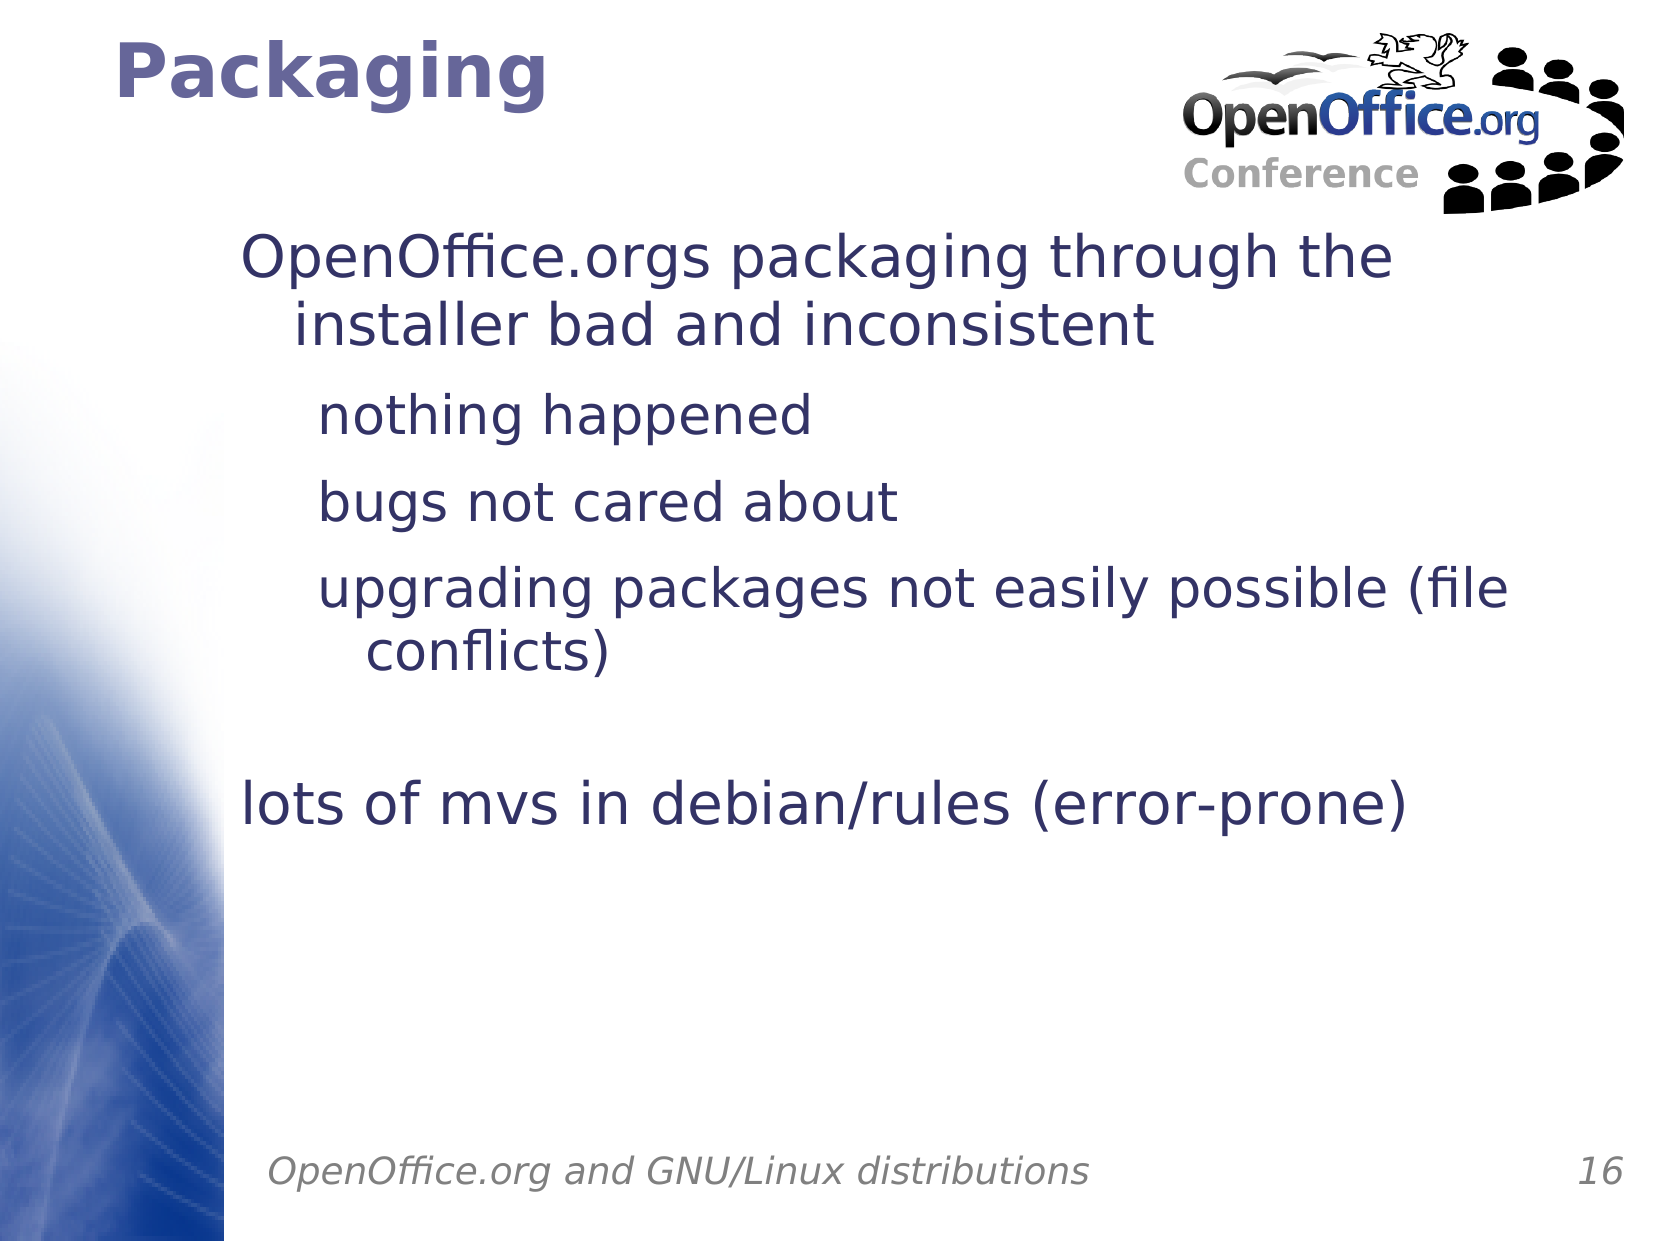

# Packaging
OpenOffice.orgs packaging through the installer bad and inconsistent
nothing happened
bugs not cared about
upgrading packages not easily possible (file conflicts)
lots of mvs in debian/rules (error-prone)